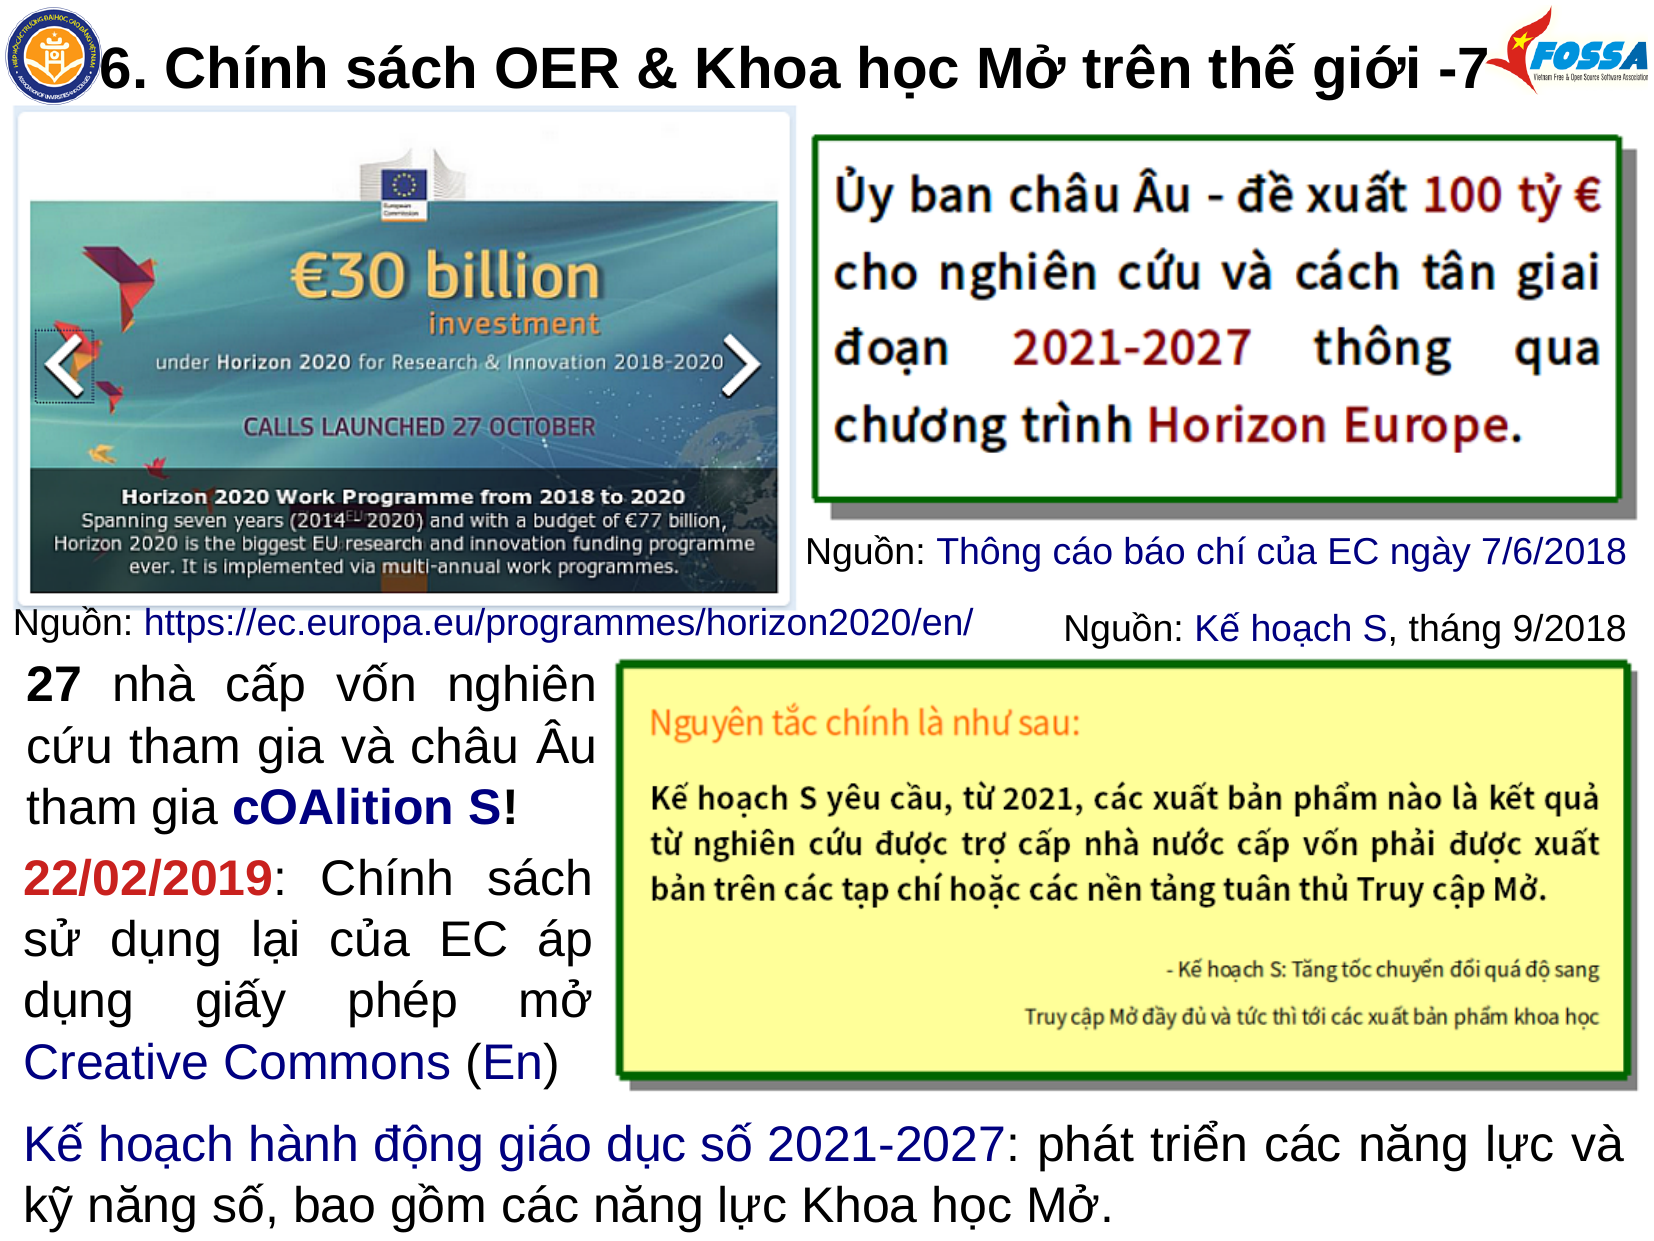

# 6. Chính sách OER & Khoa học Mở trên thế giới -7
Nguồn: Thông cáo báo chí của EC ngày 7/6/2018
Nguồn: https://ec.europa.eu/programmes/horizon2020/en/
Nguồn: Kế hoạch S, tháng 9/2018
27 nhà cấp vốn nghiên cứu tham gia và châu Âu tham gia cOAlition S!
22/02/2019: Chính sách sử dụng lại của EC áp dụng giấy phép mở Creative Commons (En)
Kế hoạch hành động giáo dục số 2021-2027: phát triển các năng lực và kỹ năng số, bao gồm các năng lực Khoa học Mở.